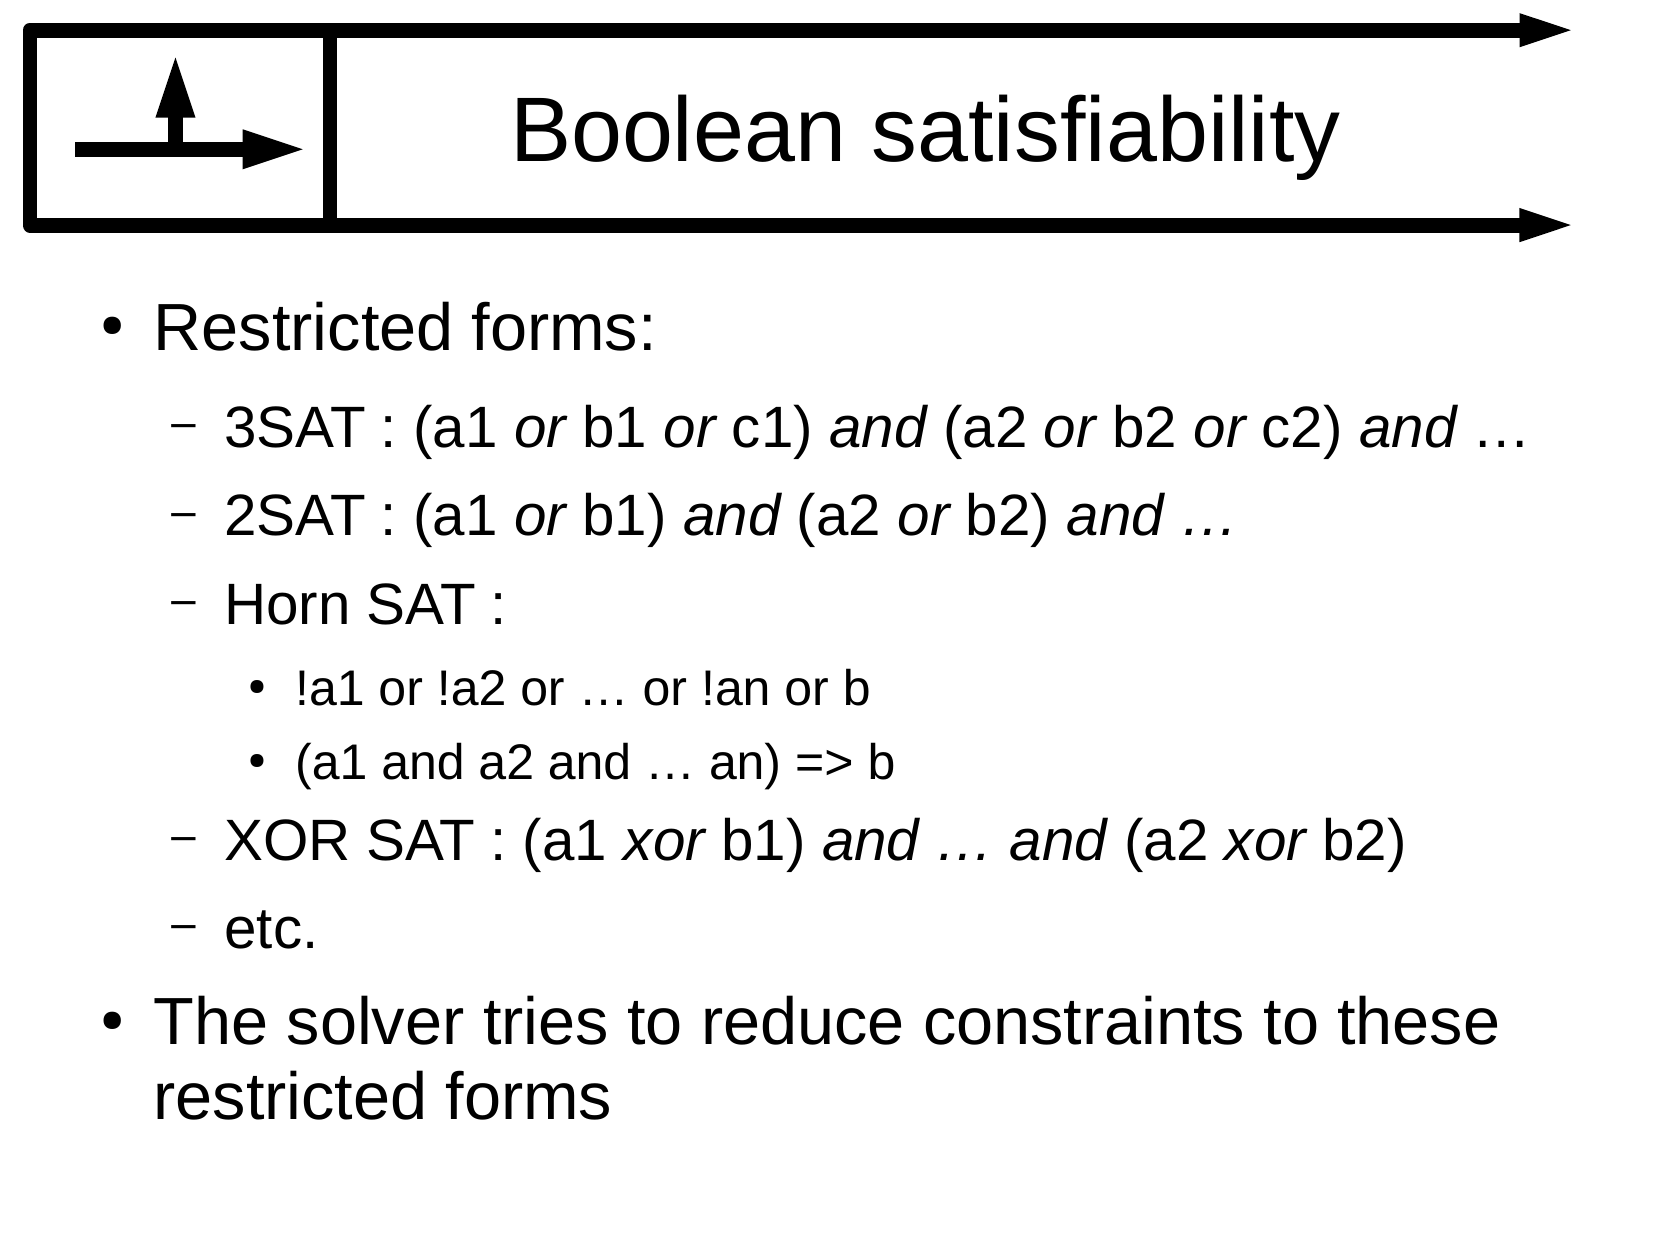

# Boolean satisfiability
Restricted forms:
3SAT : (a1 or b1 or c1) and (a2 or b2 or c2) and …
2SAT : (a1 or b1) and (a2 or b2) and …
Horn SAT :
!a1 or !a2 or … or !an or b
(a1 and a2 and … an) => b
XOR SAT : (a1 xor b1) and … and (a2 xor b2)
etc.
The solver tries to reduce constraints to these restricted forms